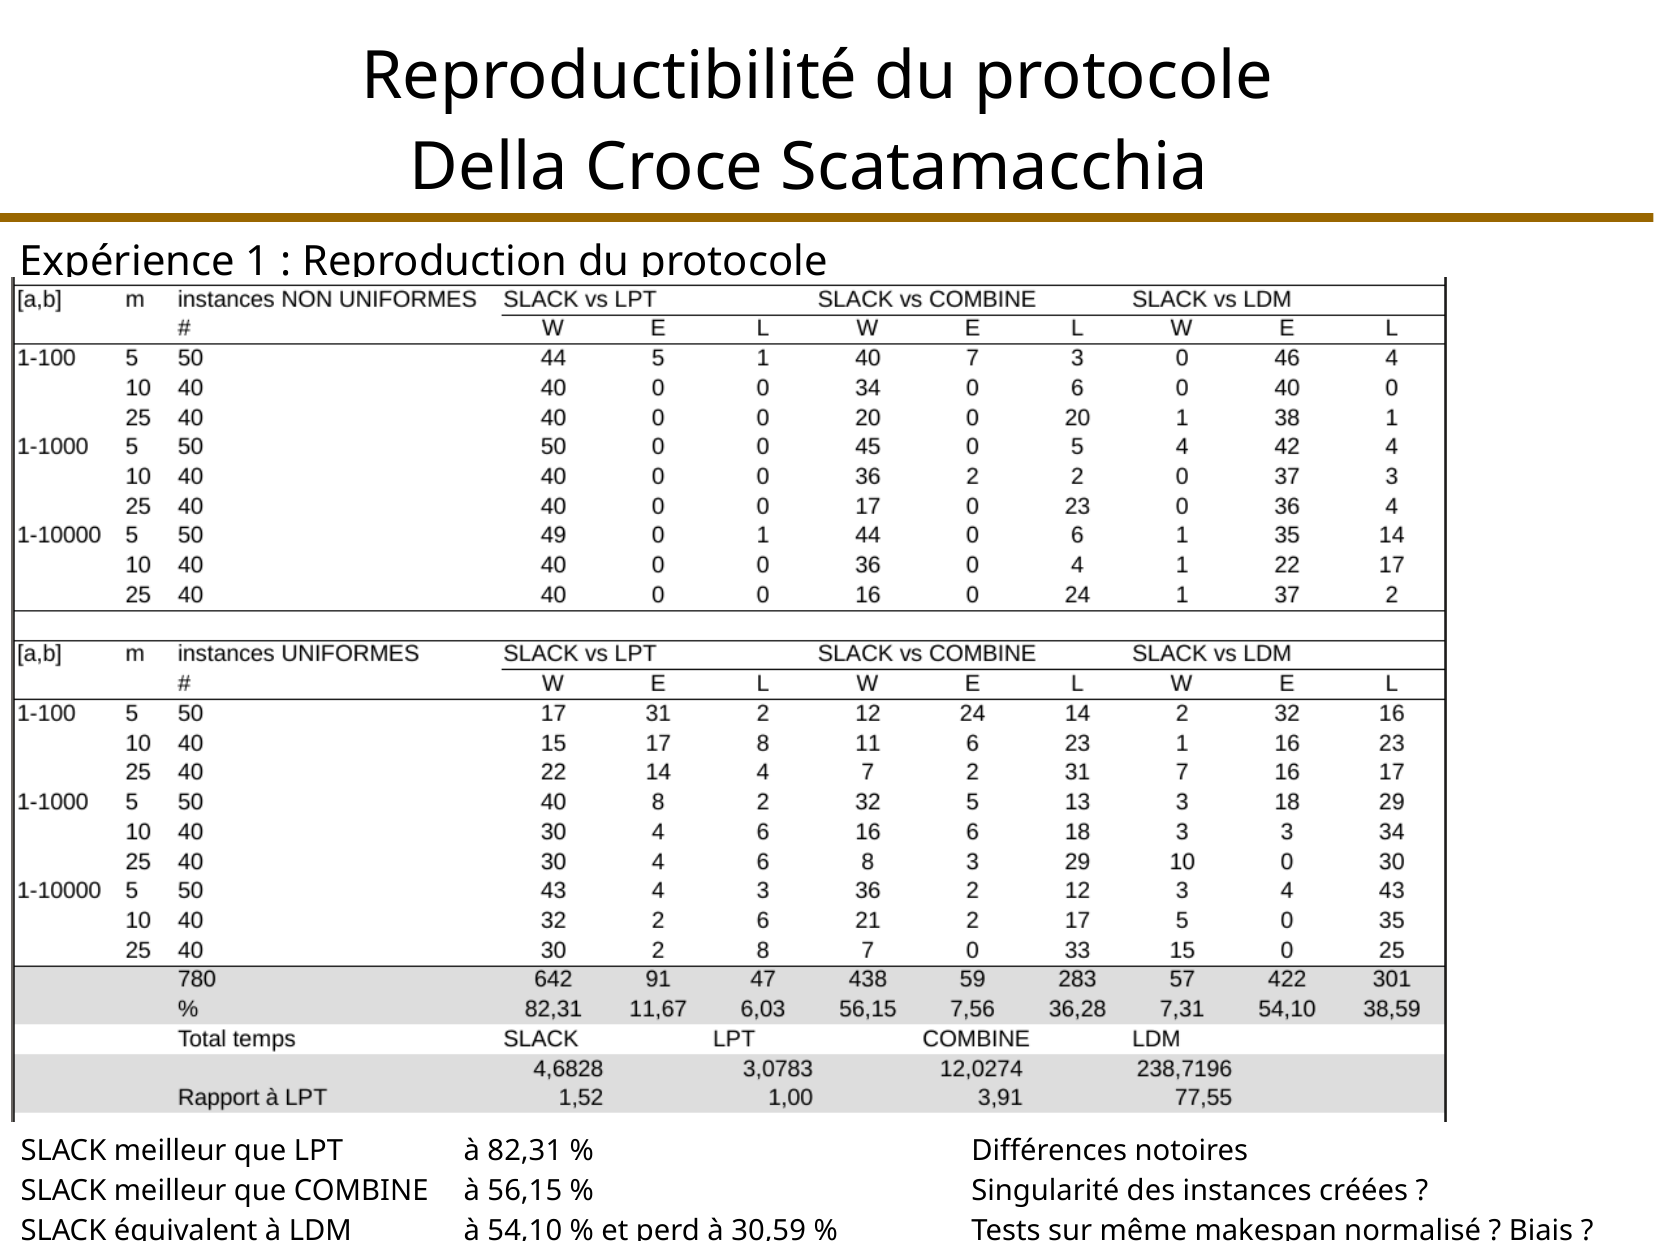

# Reproductibilité du protocole Della Croce Scatamacchia
Expérience 1 : Reproduction du protocole
SLACK meilleur que LPT 		à 82,31 %
SLACK meilleur que COMBINE	à 56,15 %
SLACK équivalent à LDM		à 54,10 % et perd à 30,59 %
Différences notoires
Singularité des instances créées ?
Tests sur même makespan normalisé ? Biais ?